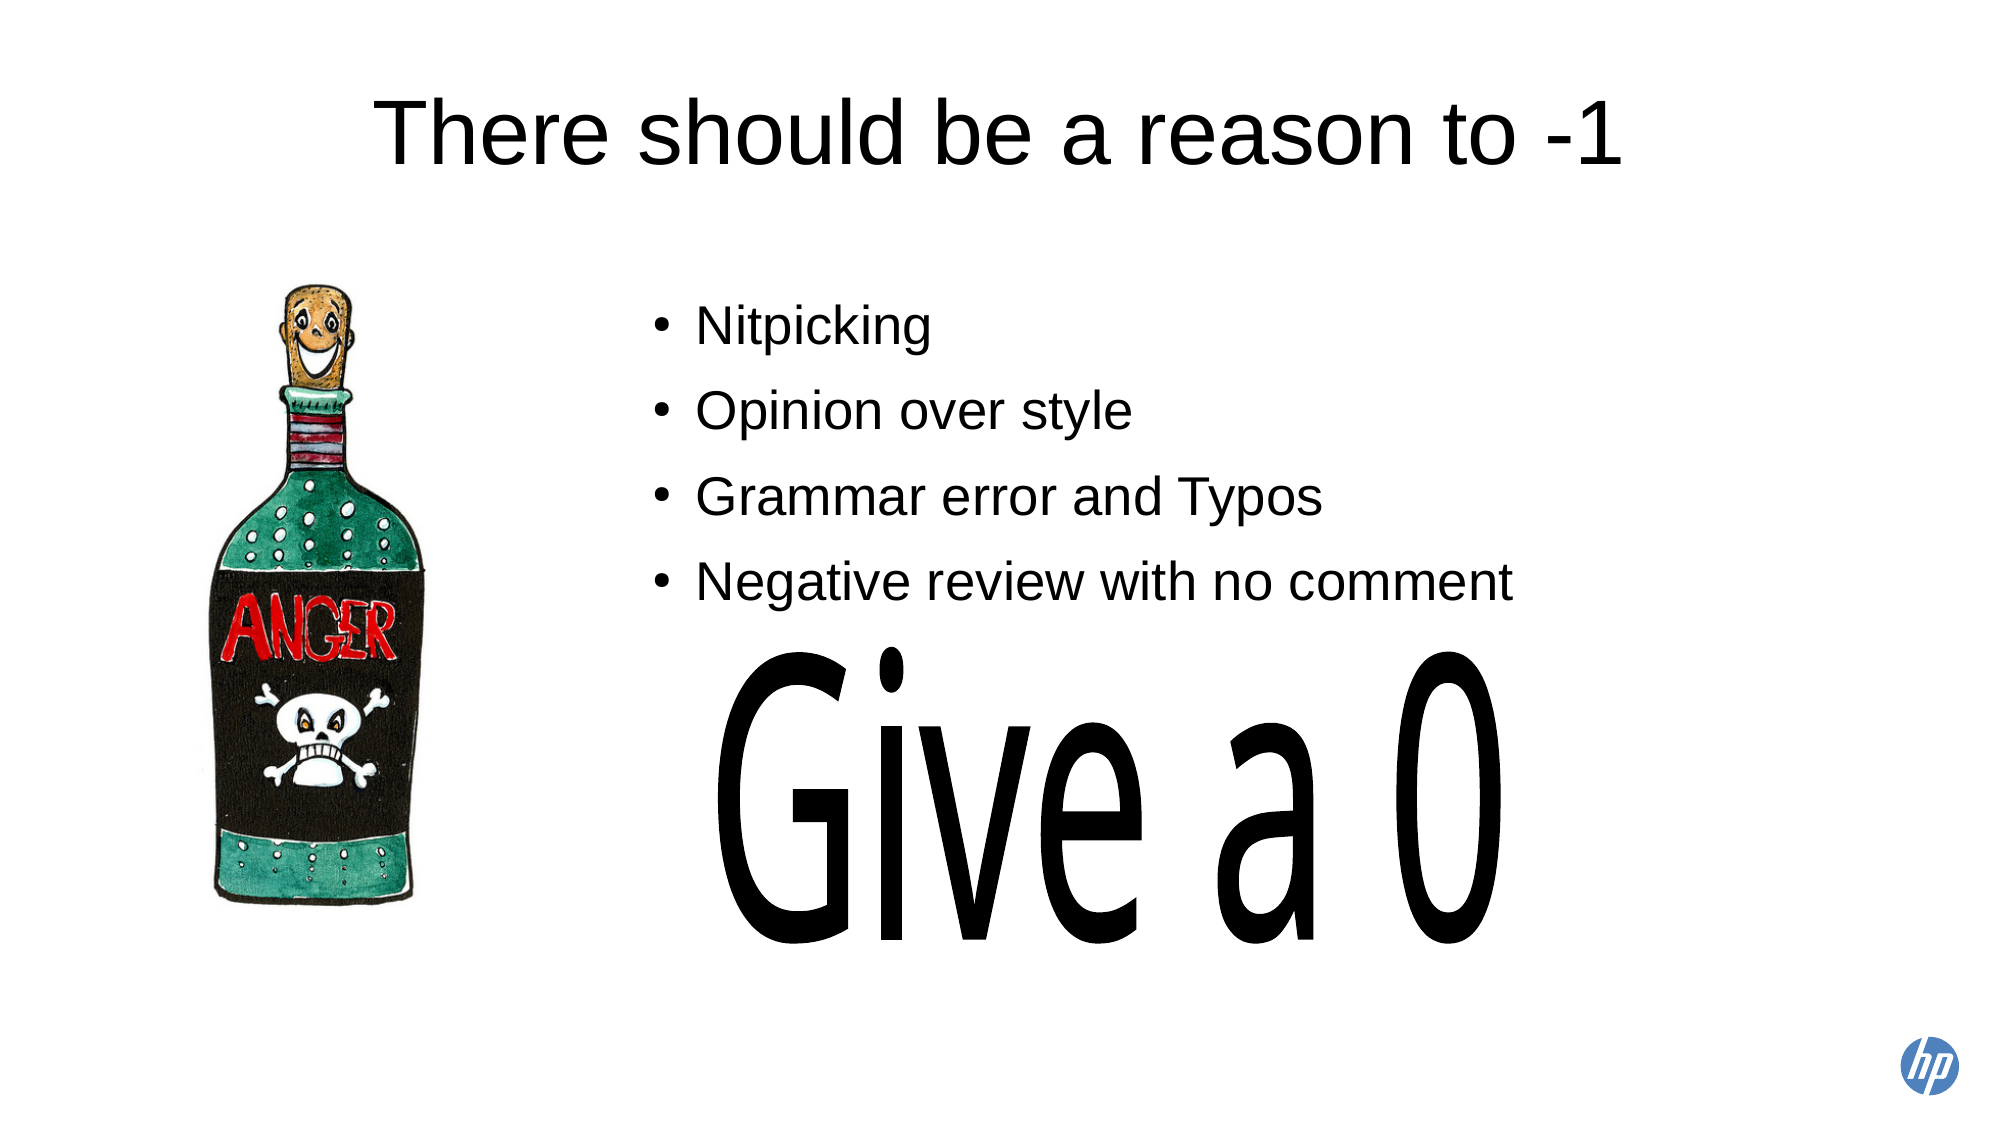

# There should be a reason to -1
Nitpicking
Opinion over style
Grammar error and Typos
Negative review with no comment
Give a 0